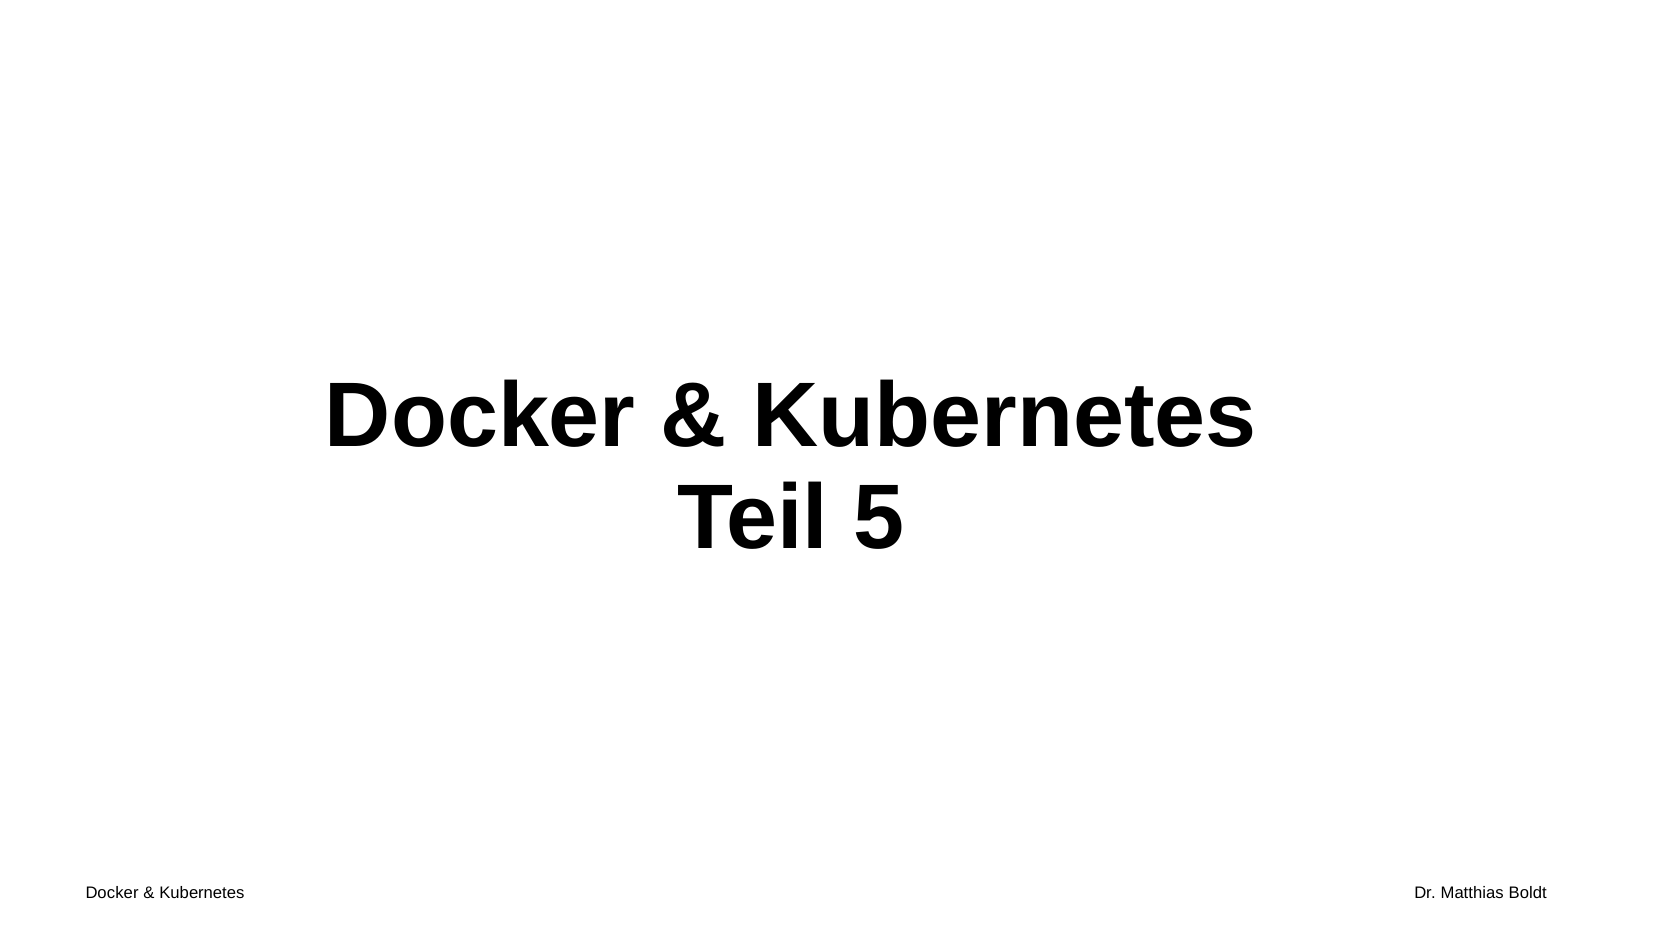

# Docker & Kubernetes Teil 5
Docker & Kubernetes																Dr. Matthias Boldt